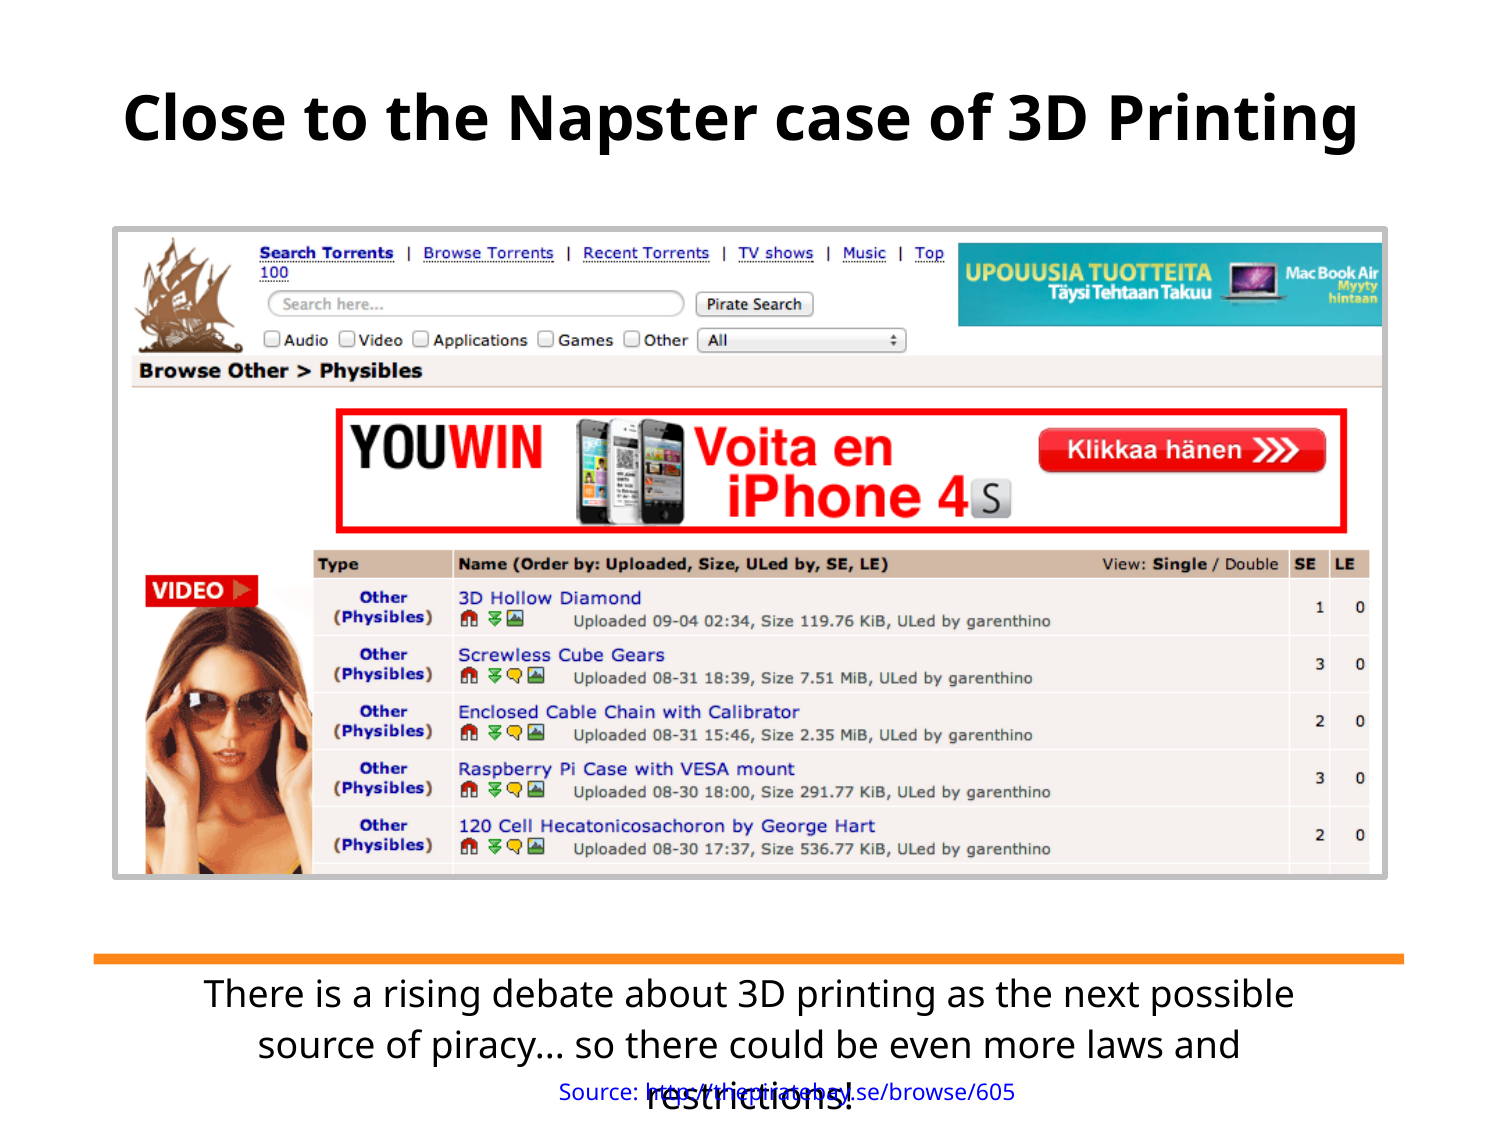

# Close to the Napster case of 3D Printing
There is a rising debate about 3D printing as the next possible source of piracy... so there could be even more laws and restrictions!
Source: http://thepiratebay.se/browse/605